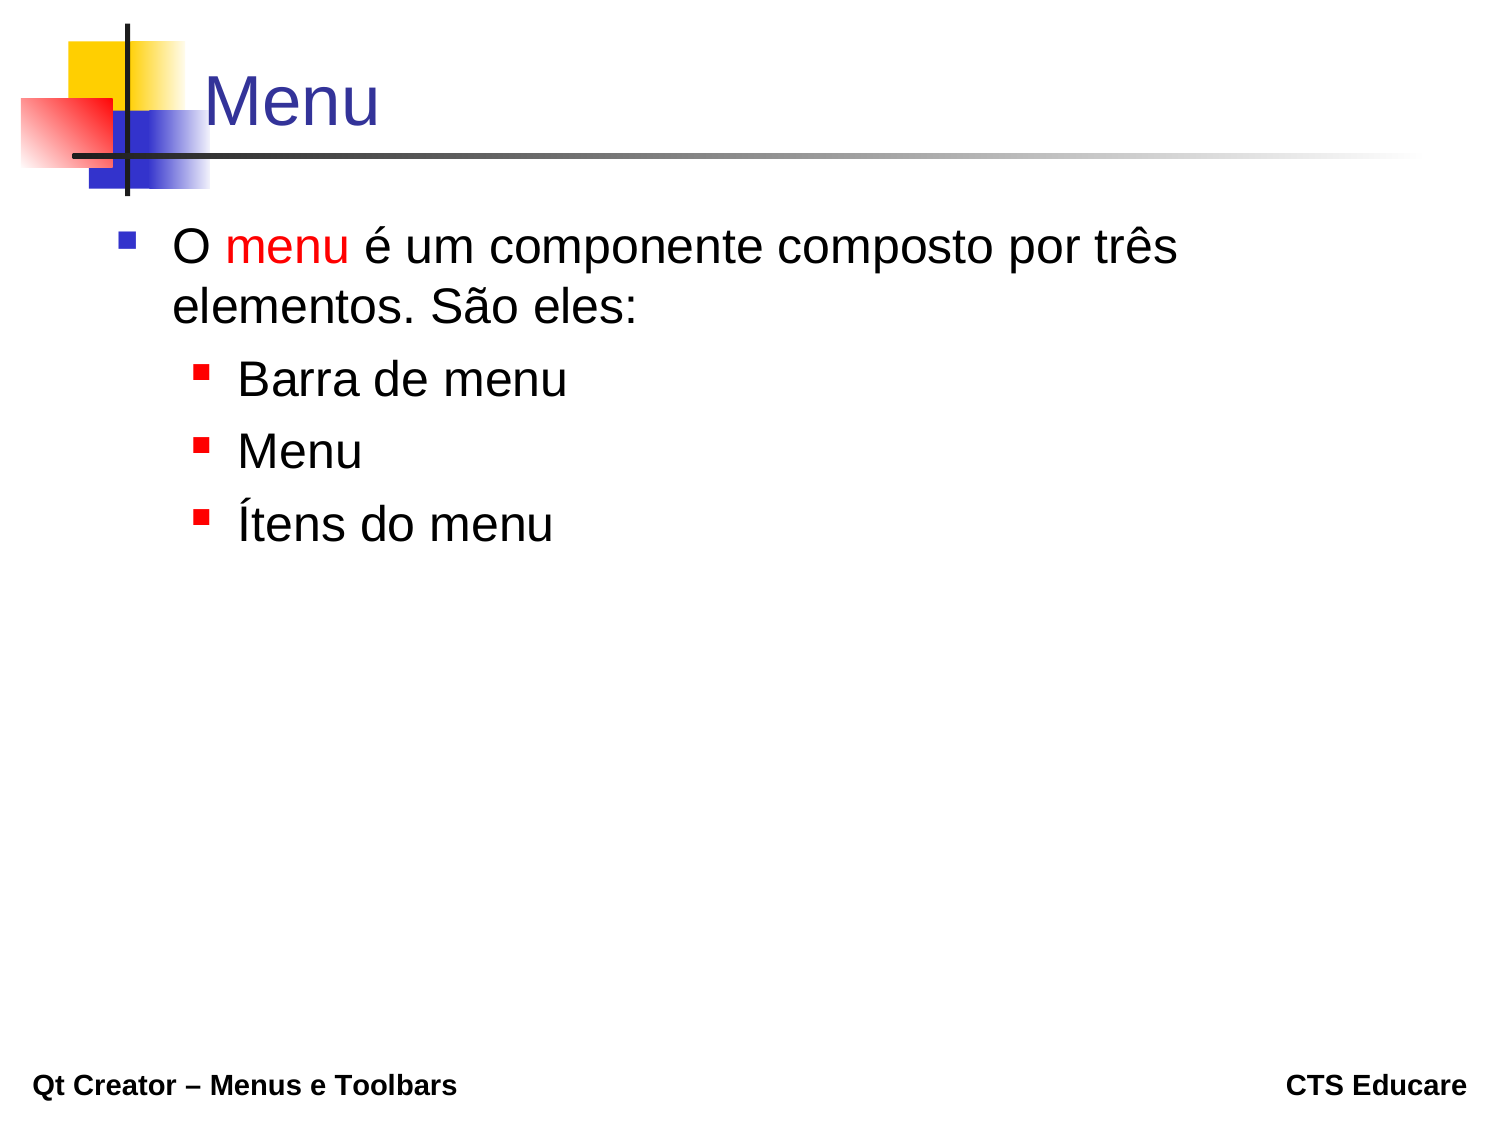

# Menu
O menu é um componente composto por três elementos. São eles:
Barra de menu
Menu
Ítens do menu